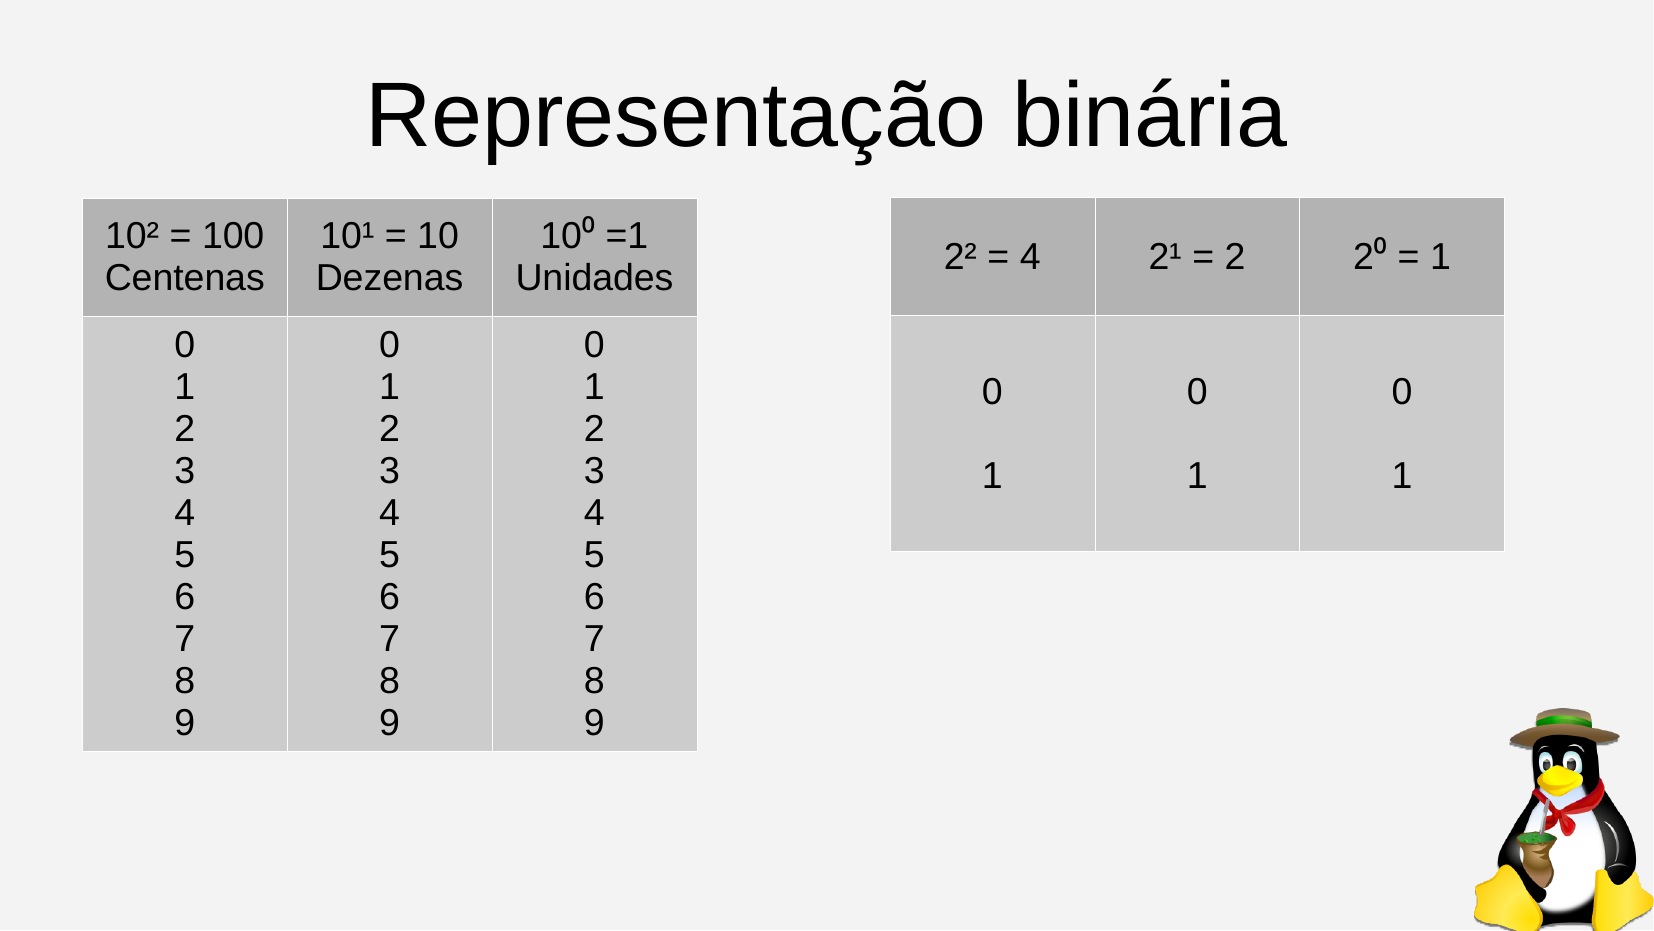

# Representação binária
| 2² = 4 | 2¹ = 2 | 2⁰ = 1 |
| --- | --- | --- |
| 0 1 | 0 1 | 0 1 |
| 10² = 100 Centenas | 10¹ = 10 Dezenas | 10⁰ =1 Unidades |
| --- | --- | --- |
| 0 1 2 3 4 5 6 7 8 9 | 0 1 2 3 4 5 6 7 8 9 | 0 1 2 3 4 5 6 7 8 9 |